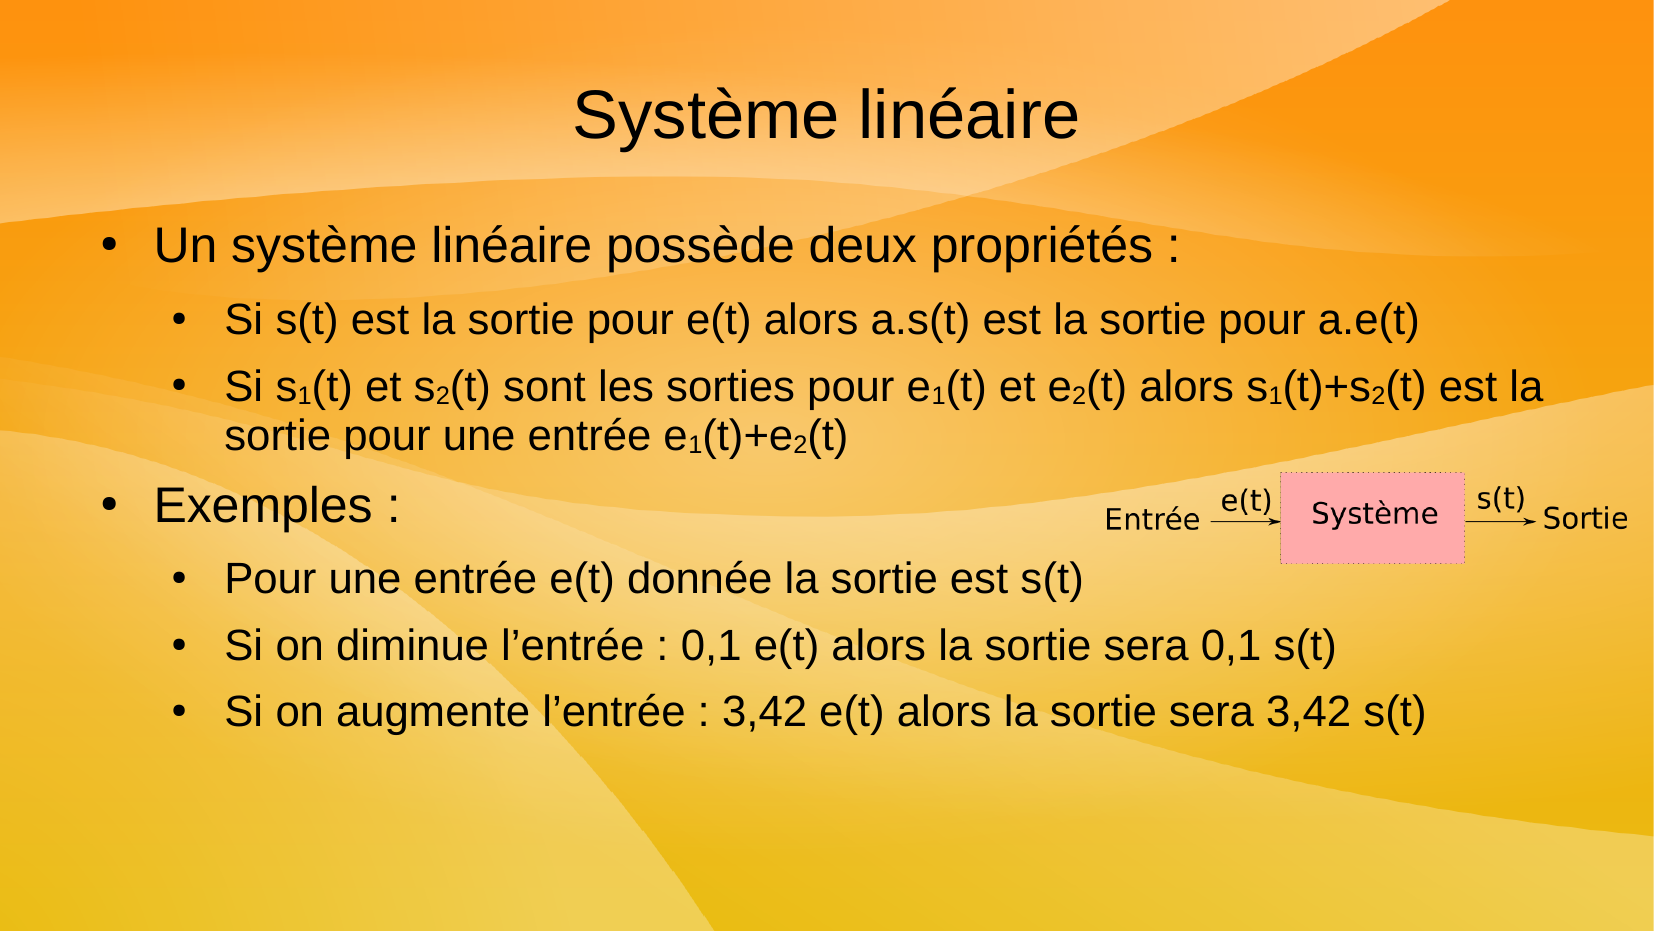

# Système linéaire
Un système linéaire possède deux propriétés :
Si s(t) est la sortie pour e(t) alors a.s(t) est la sortie pour a.e(t)
Si s1(t) et s2(t) sont les sorties pour e1(t) et e2(t) alors s1(t)+s2(t) est la sortie pour une entrée e1(t)+e2(t)
Exemples :
Pour une entrée e(t) donnée la sortie est s(t)
Si on diminue l’entrée : 0,1 e(t) alors la sortie sera 0,1 s(t)
Si on augmente l’entrée : 3,42 e(t) alors la sortie sera 3,42 s(t)